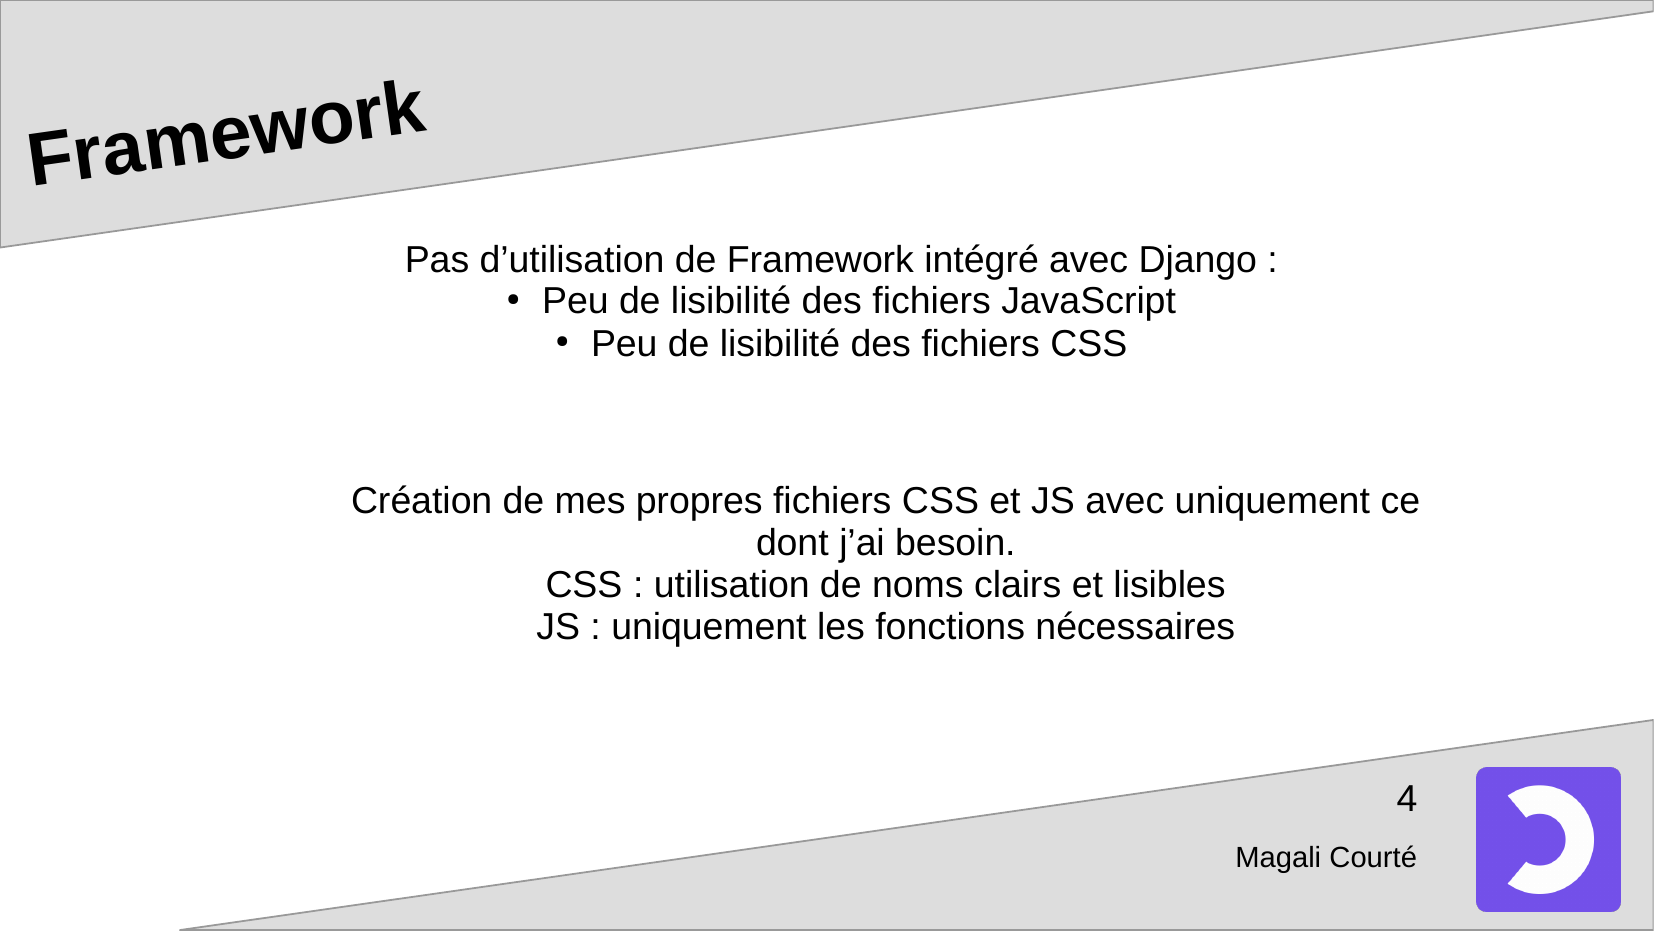

# Framework
Pas d’utilisation de Framework intégré avec Django :
Peu de lisibilité des fichiers JavaScript
Peu de lisibilité des fichiers CSS
Création de mes propres fichiers CSS et JS avec uniquement ce dont j’ai besoin.
CSS : utilisation de noms clairs et lisibles
JS : uniquement les fonctions nécessaires
4